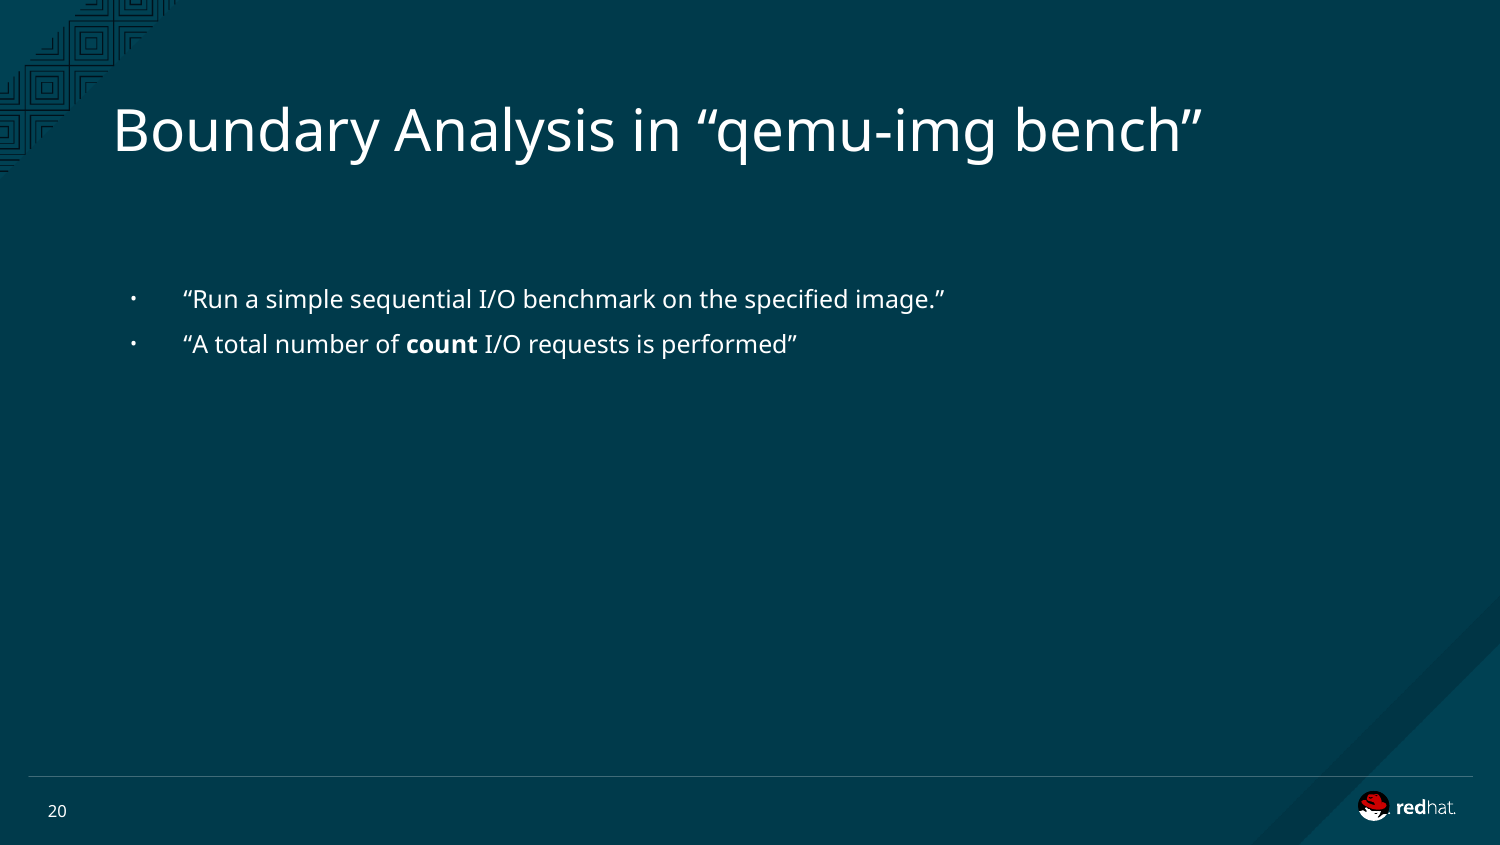

# Boundary Analysis in “qemu-img bench”
“Run a simple sequential I/O benchmark on the specified image.”
“A total number of count I/O requests is performed”
20